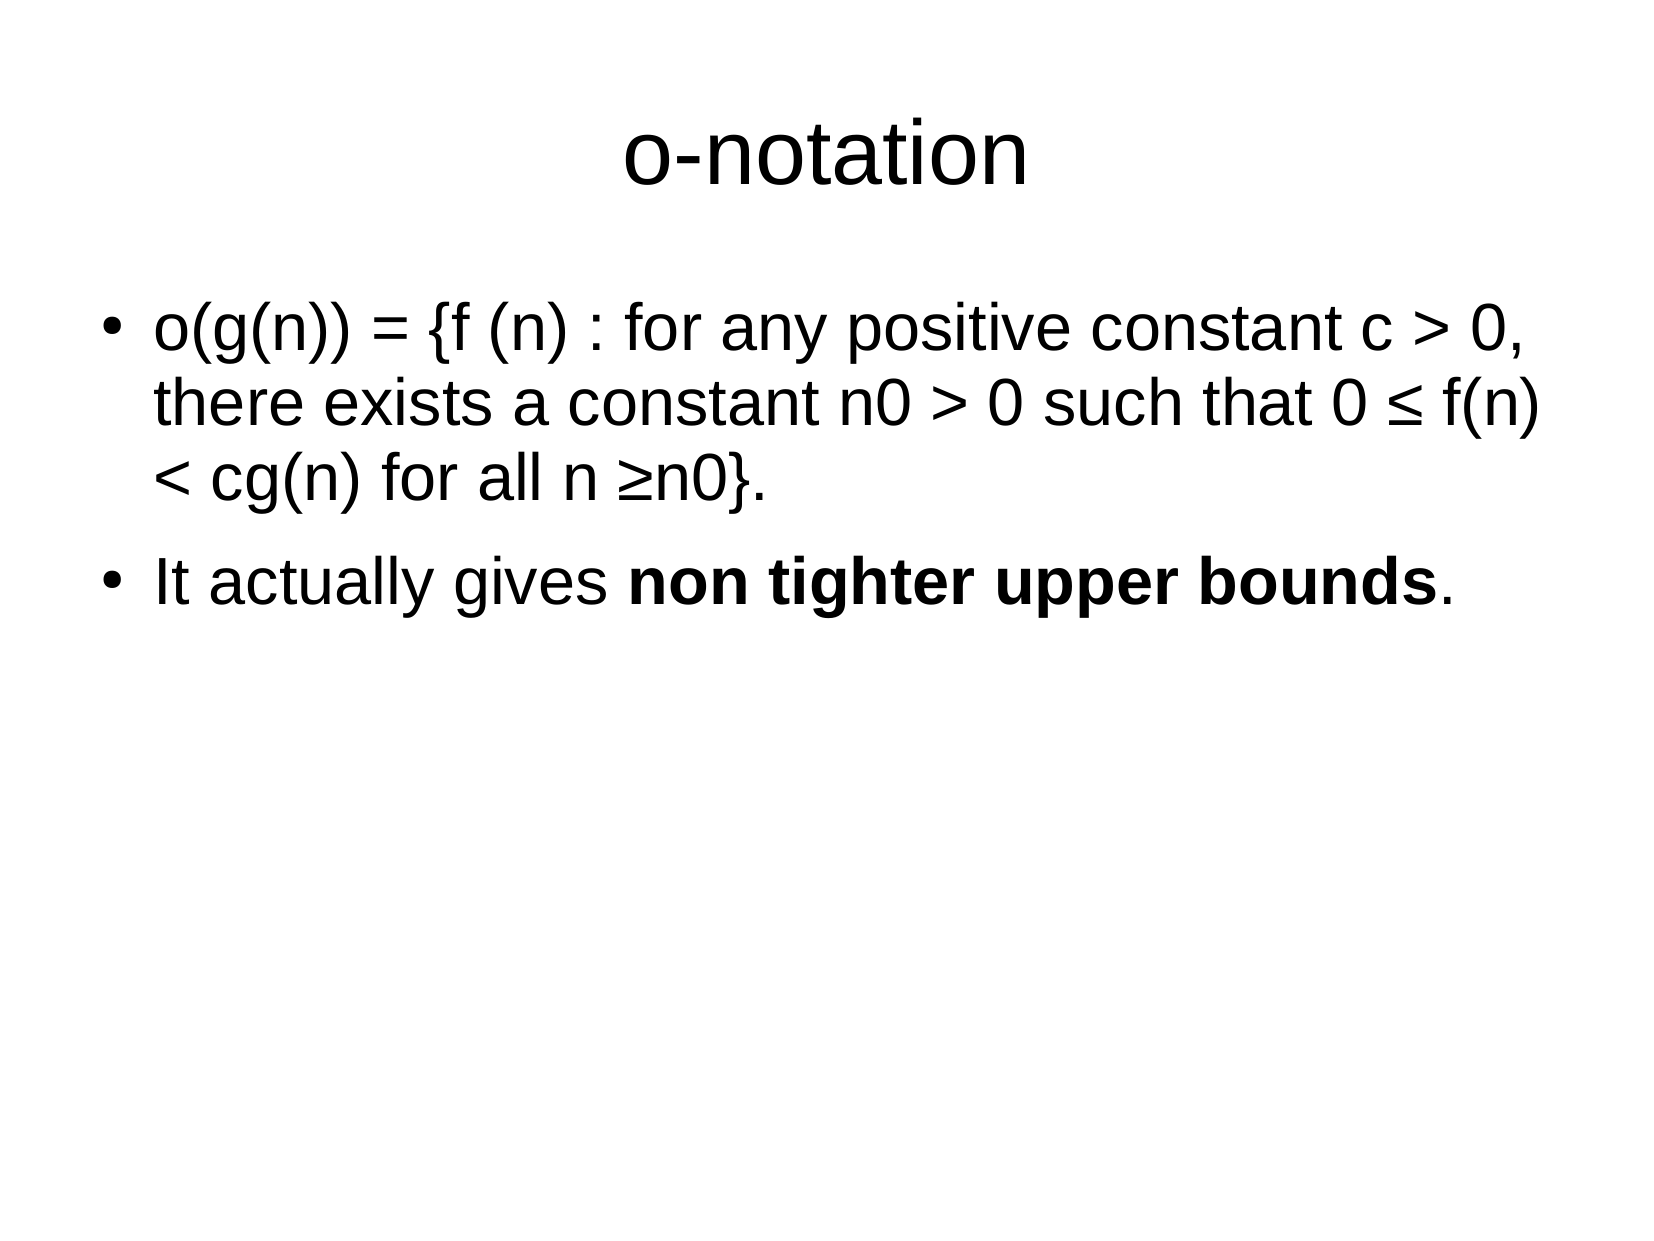

# o-notation
o(g(n)) = {f (n) : for any positive constant c > 0, there exists a constant n0 > 0 such that 0 ≤ f(n) < cg(n) for all n ≥n0}.
It actually gives non tighter upper bounds.